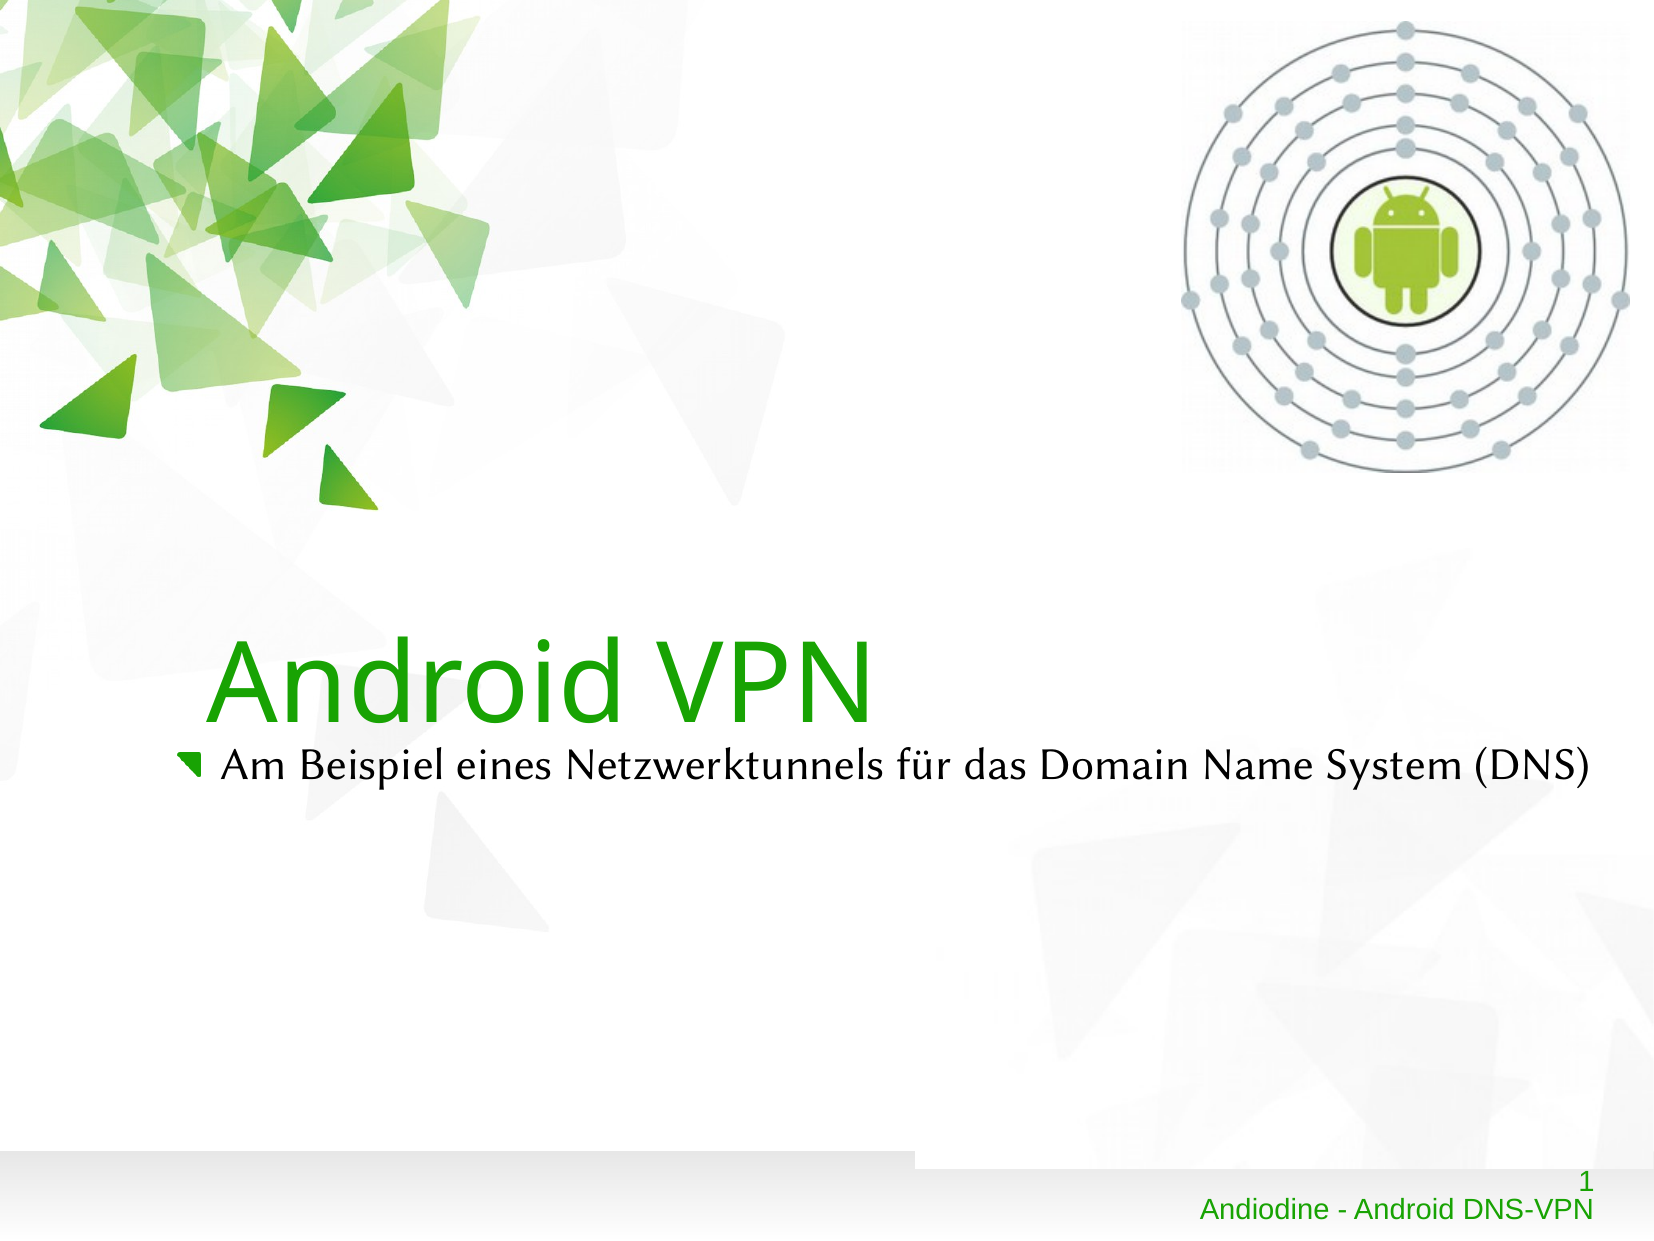

# Android VPN
Am Beispiel eines Netzwerktunnels für das Domain Name System (DNS)
1
Andiodine - Android DNS-VPN